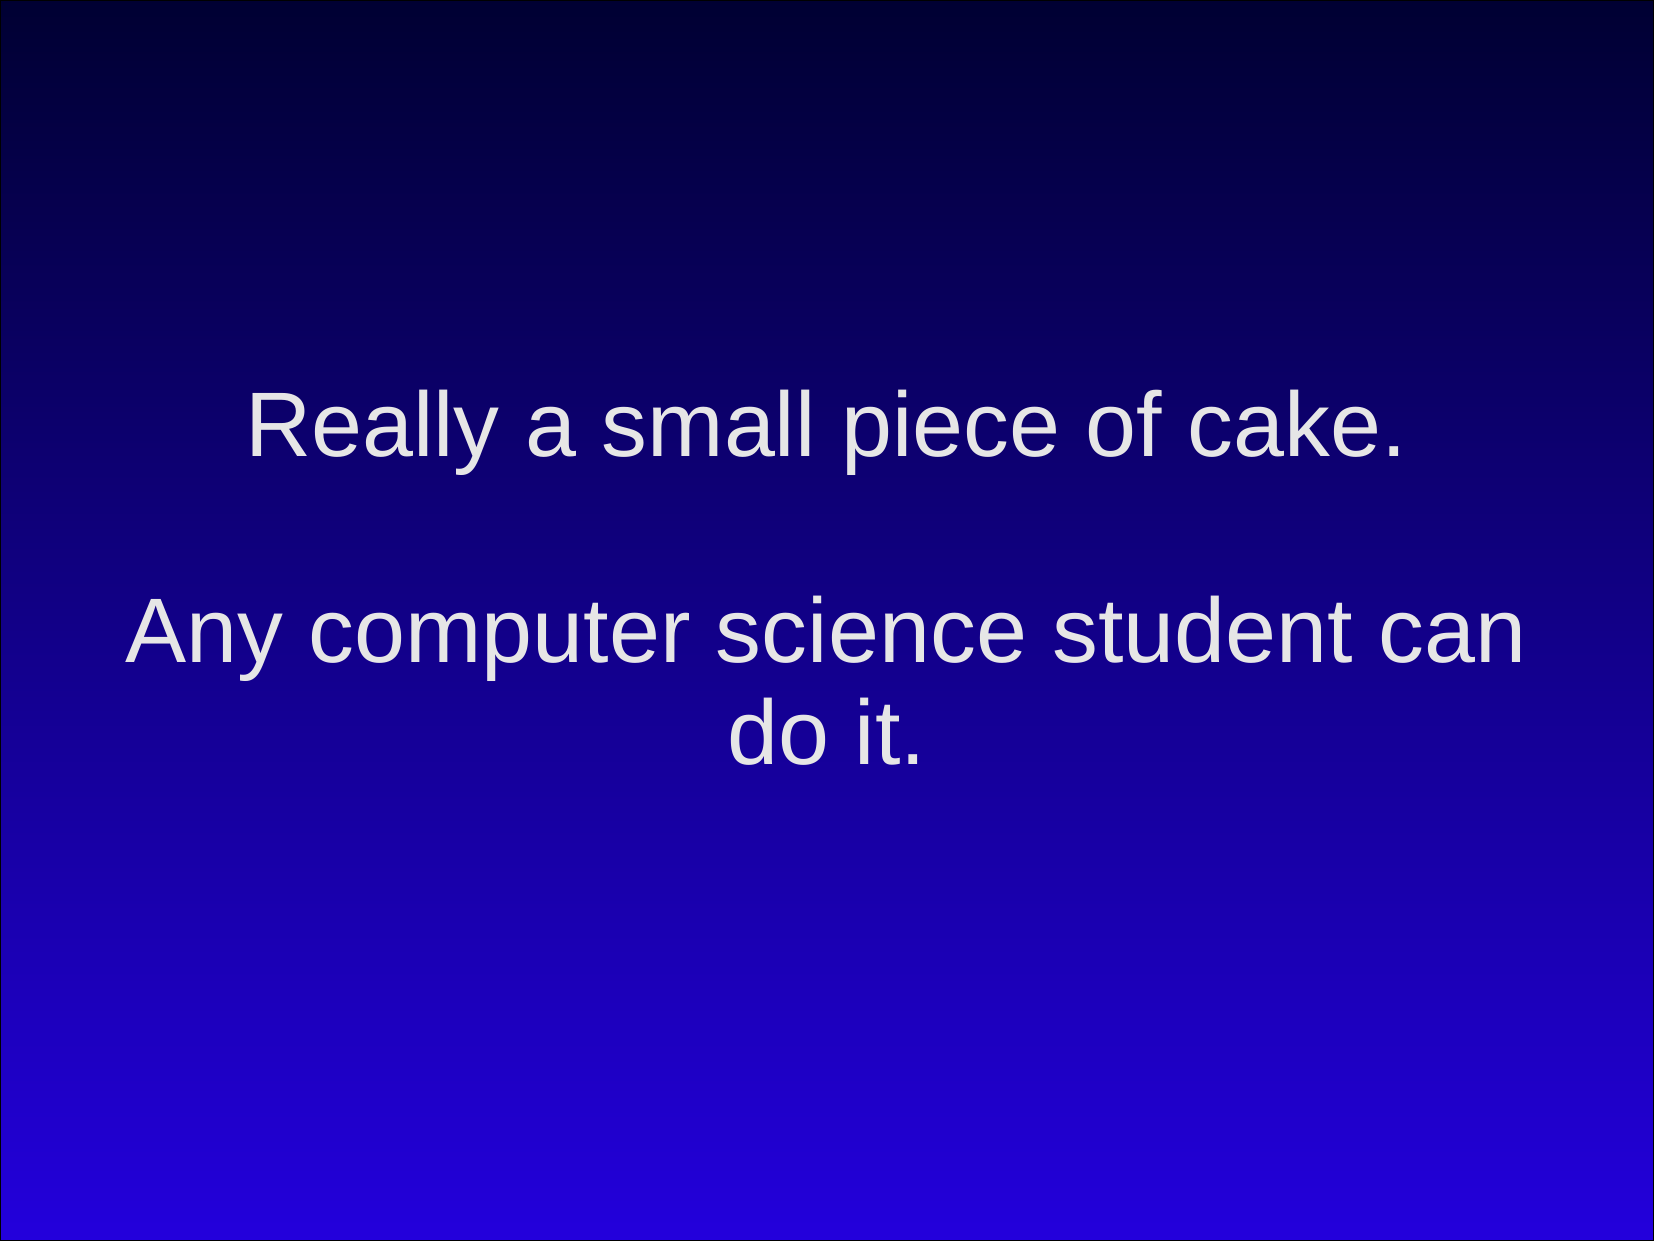

# Really a small piece of cake.
Any computer science student can do it.